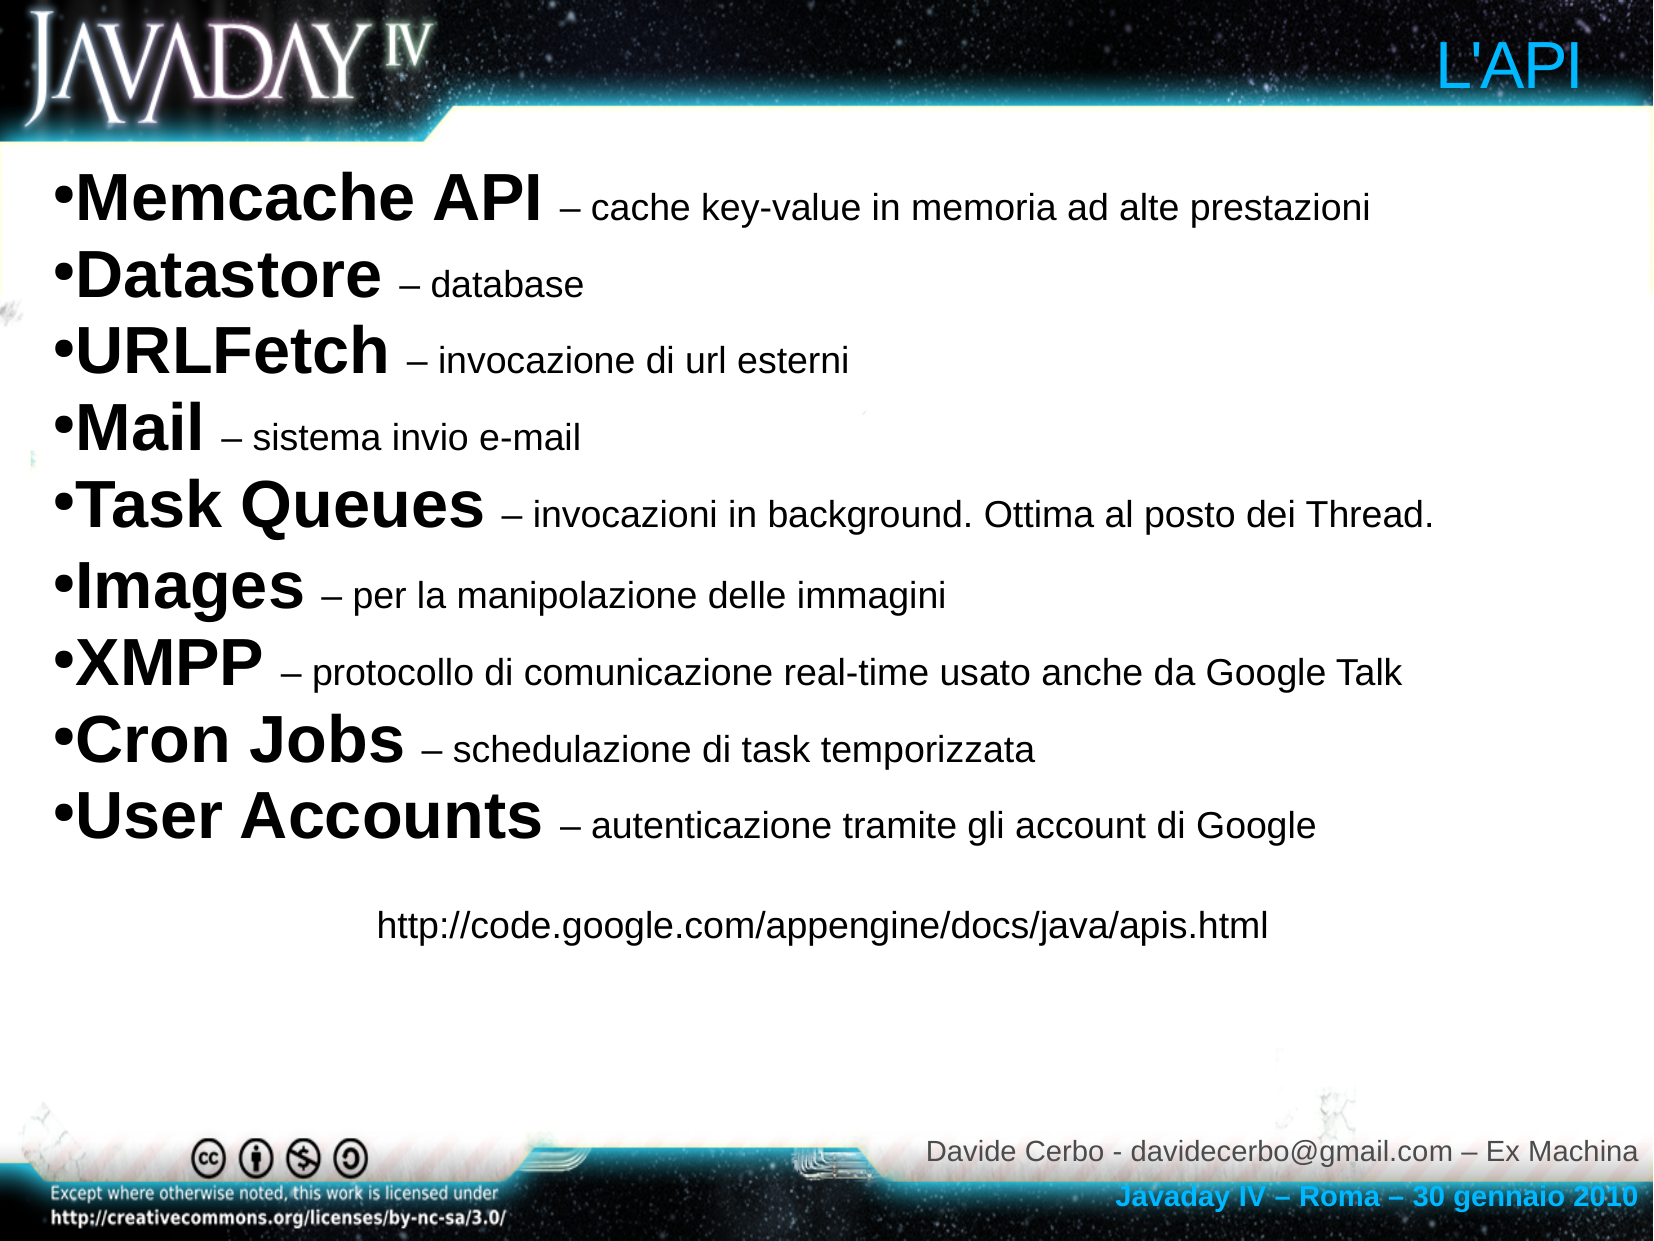

# L'API
Memcache API – cache key-value in memoria ad alte prestazioni
Datastore – database
URLFetch – invocazione di url esterni
Mail – sistema invio e-mail
Task Queues – invocazioni in background. Ottima al posto dei Thread.
Images – per la manipolazione delle immagini
XMPP – protocollo di comunicazione real-time usato anche da Google Talk
Cron Jobs – schedulazione di task temporizzata
User Accounts – autenticazione tramite gli account di Google
http://code.google.com/appengine/docs/java/apis.html